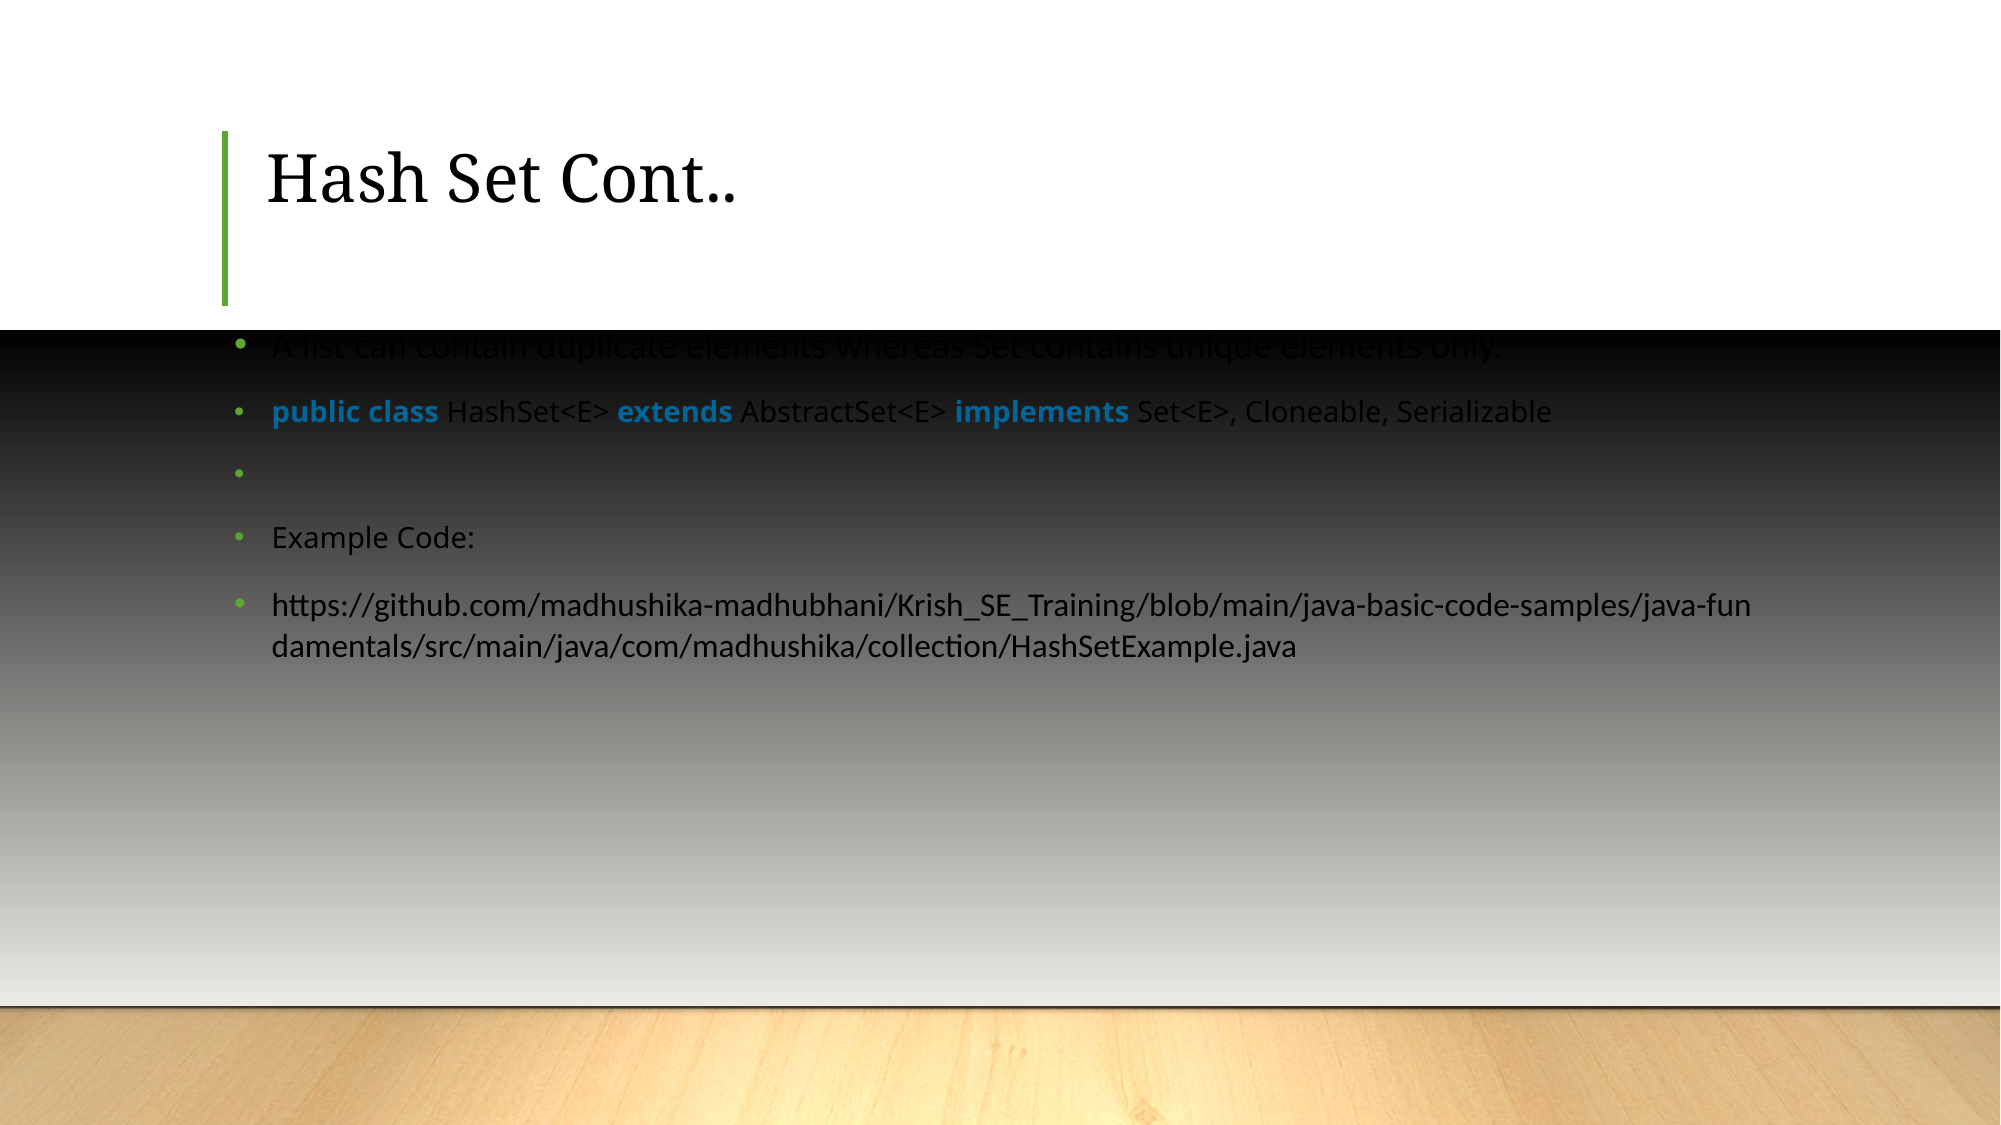

# Hash Set Cont..
A list can contain duplicate elements whereas Set contains unique elements only.
public class HashSet<E> extends AbstractSet<E> implements Set<E>, Cloneable, Serializable
Example Code:
https://github.com/madhushika-madhubhani/Krish_SE_Training/blob/main/java-basic-code-samples/java-fundamentals/src/main/java/com/madhushika/collection/HashSetExample.java